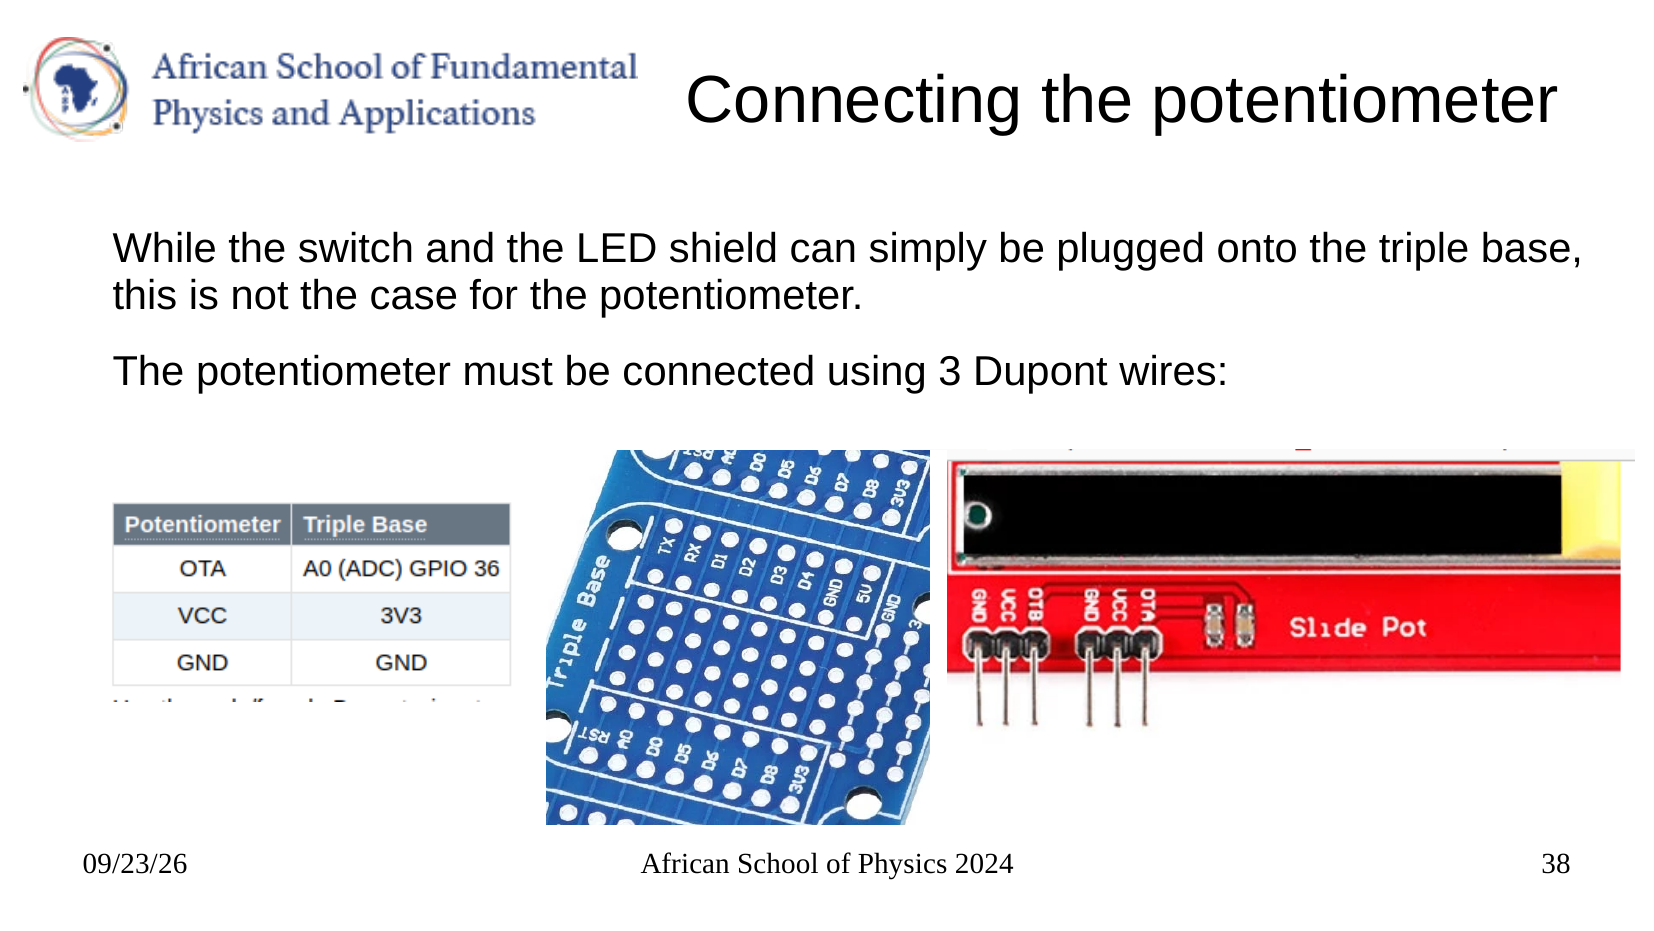

# Connecting the potentiometer
While the switch and the LED shield can simply be plugged onto the triple base, this is not the case for the potentiometer.
The potentiometer must be connected using 3 Dupont wires:
African School of Physics 2024
38